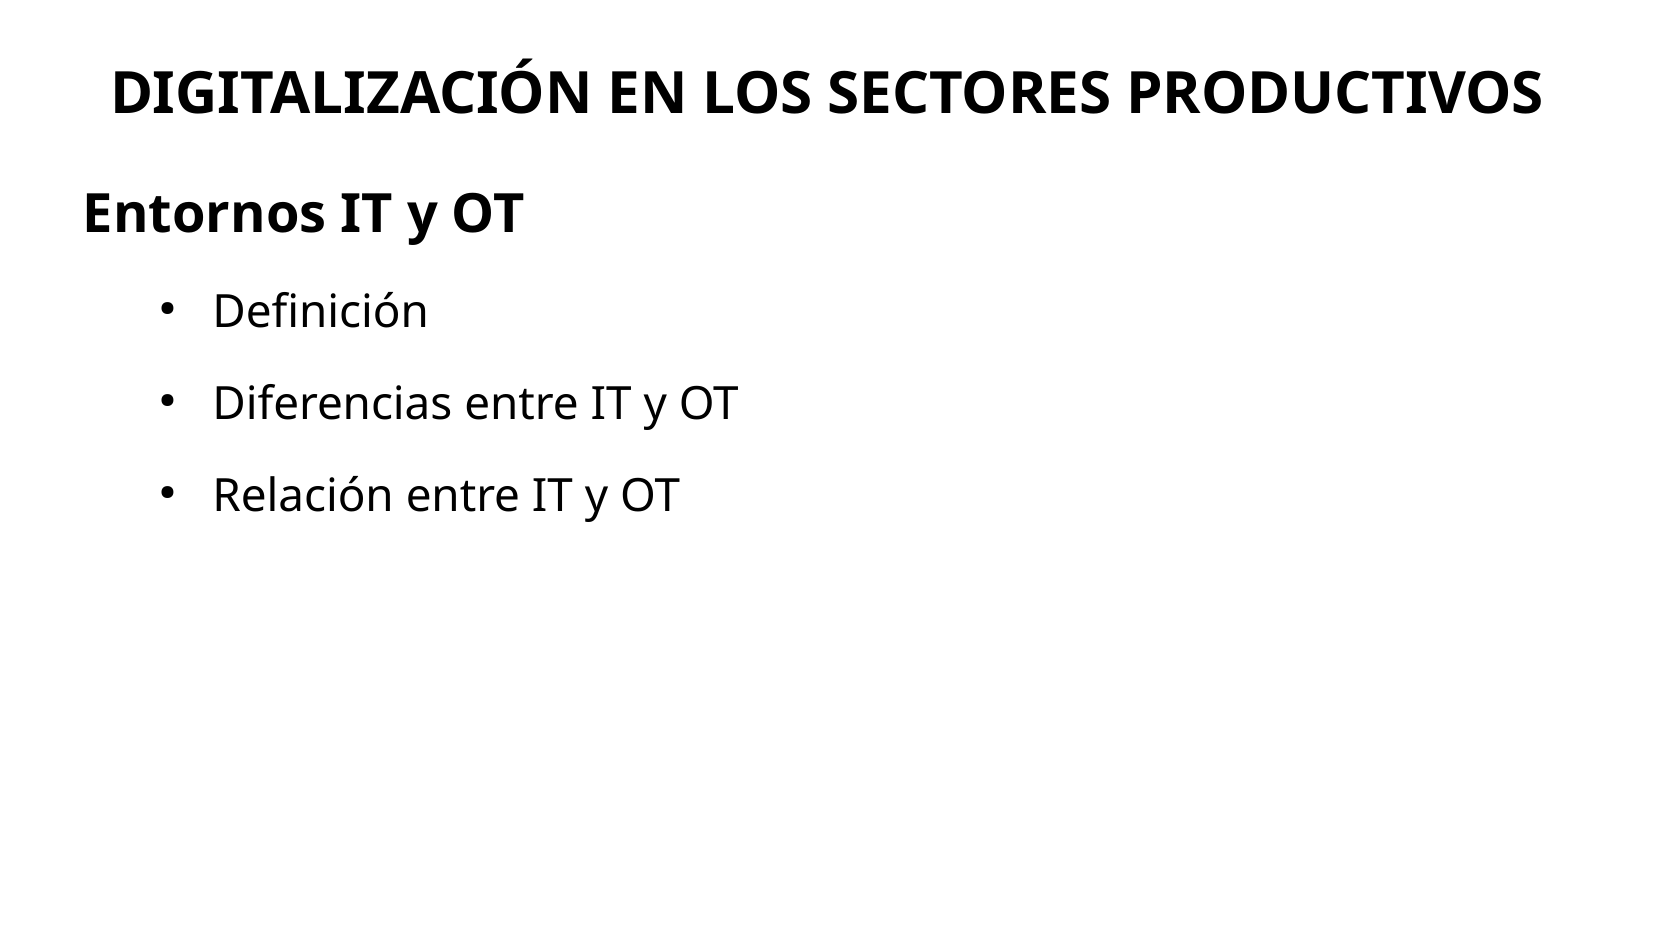

# DIGITALIZACIÓN EN LOS SECTORES PRODUCTIVOS
Entornos IT y OT
Definición
Diferencias entre IT y OT
Relación entre IT y OT